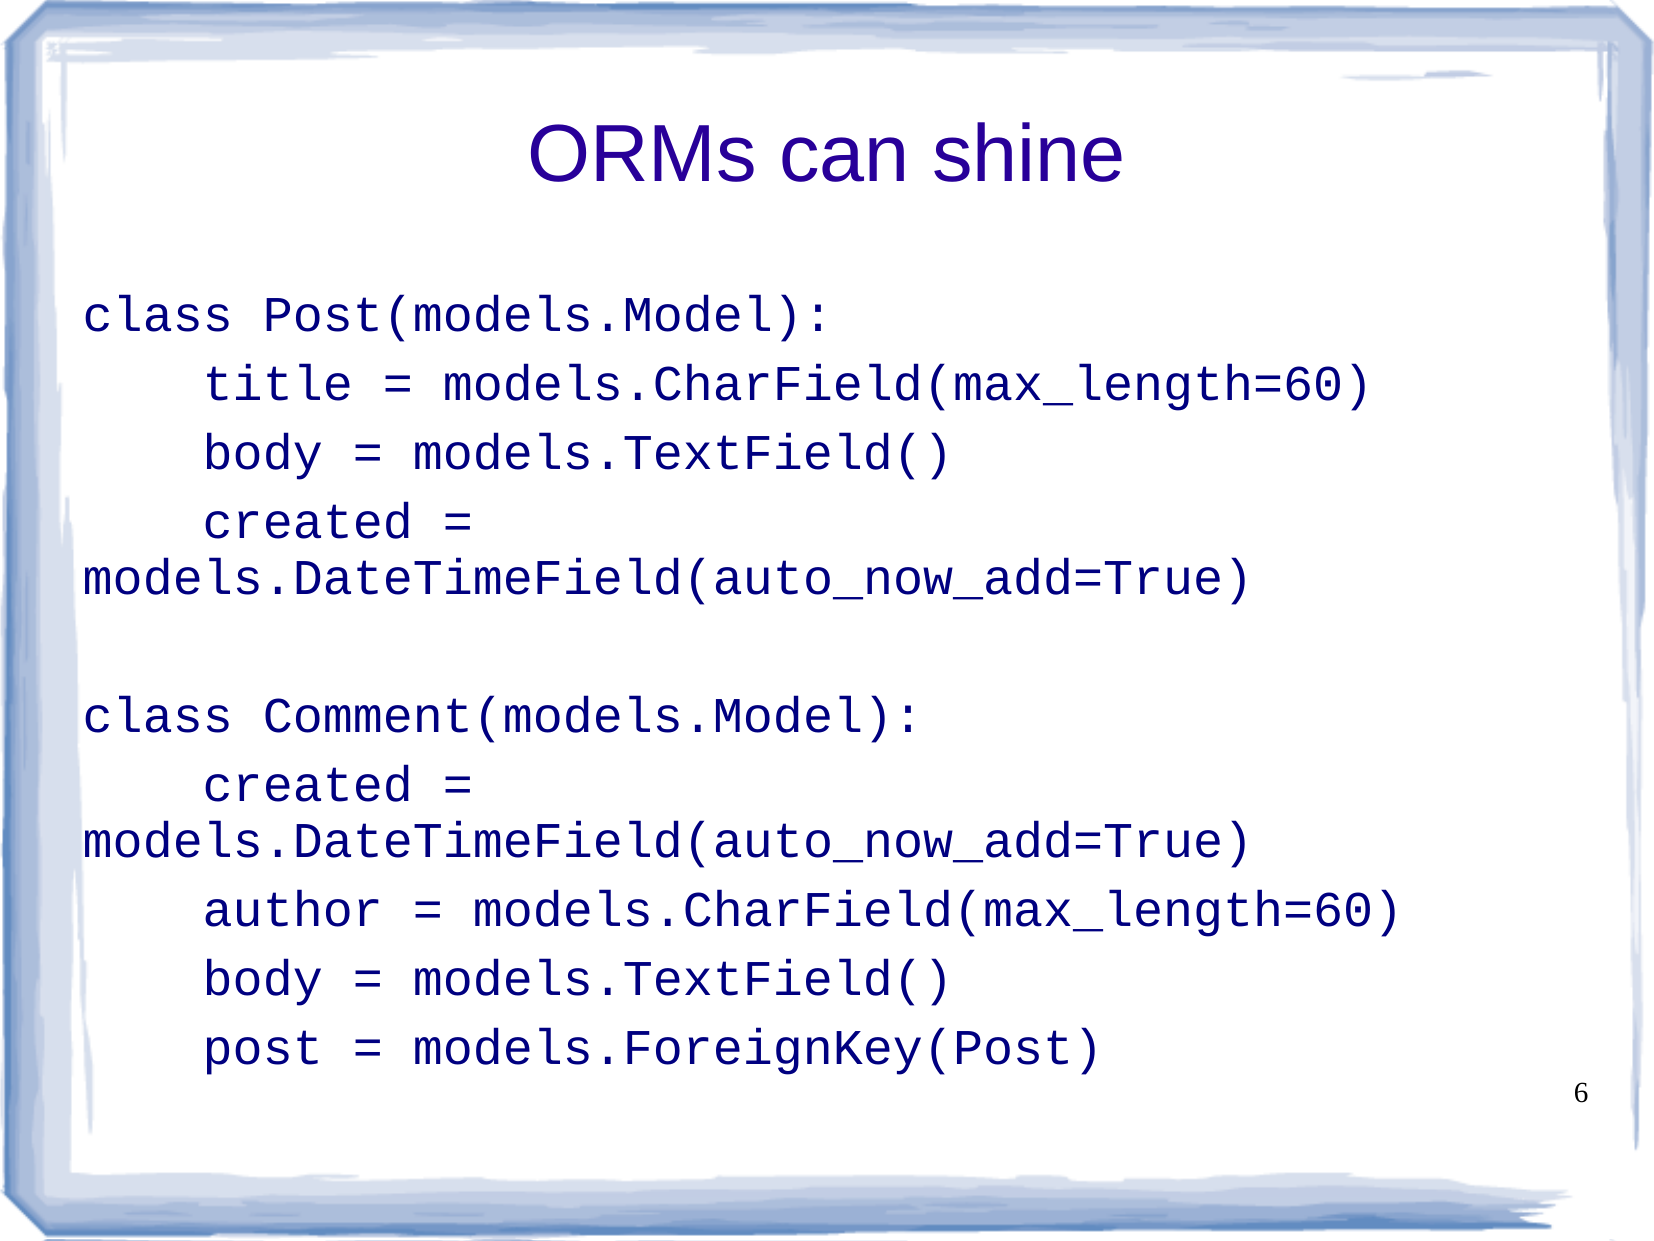

# ORMs can shine
class Post(models.Model):
 title = models.CharField(max_length=60)
 body = models.TextField()
 created = models.DateTimeField(auto_now_add=True)
class Comment(models.Model):
 created = models.DateTimeField(auto_now_add=True)
 author = models.CharField(max_length=60)
 body = models.TextField()
 post = models.ForeignKey(Post)
6